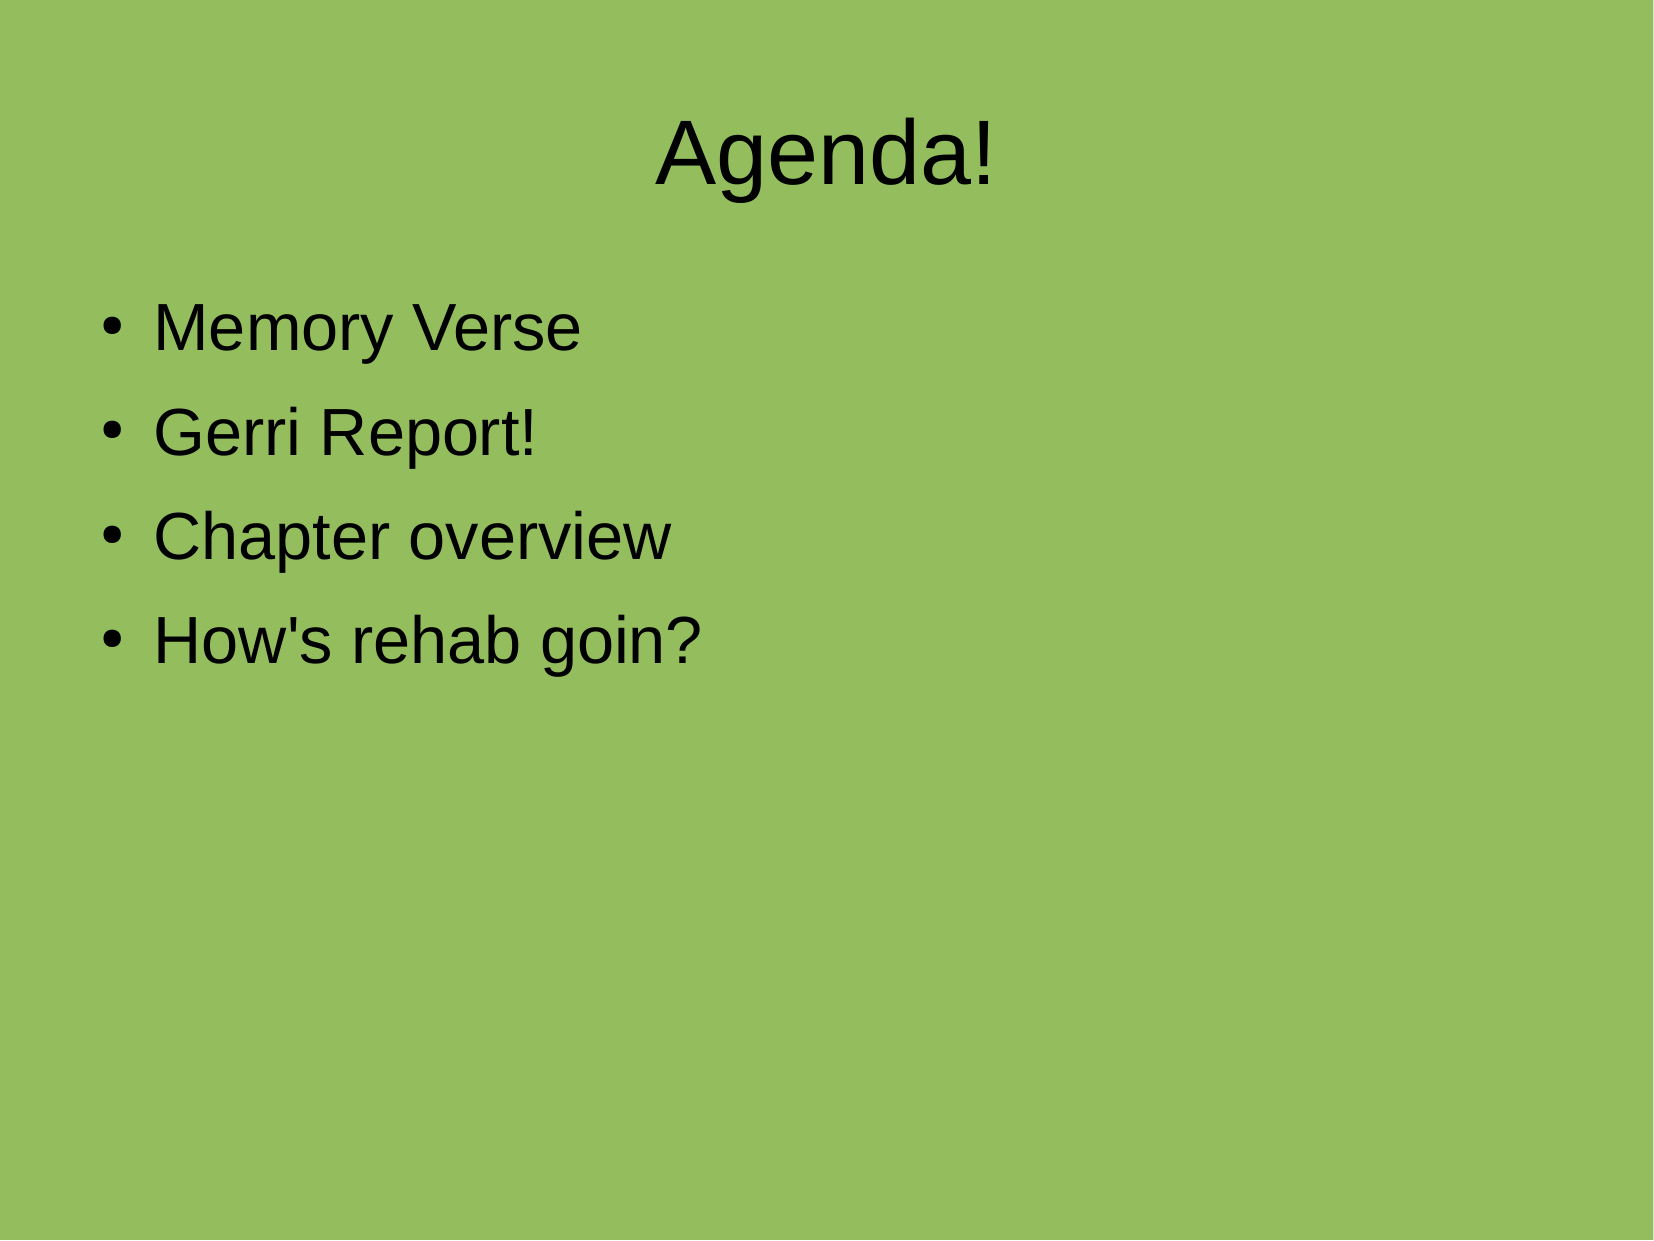

# Agenda!
Memory Verse
Gerri Report!
Chapter overview
How's rehab goin?